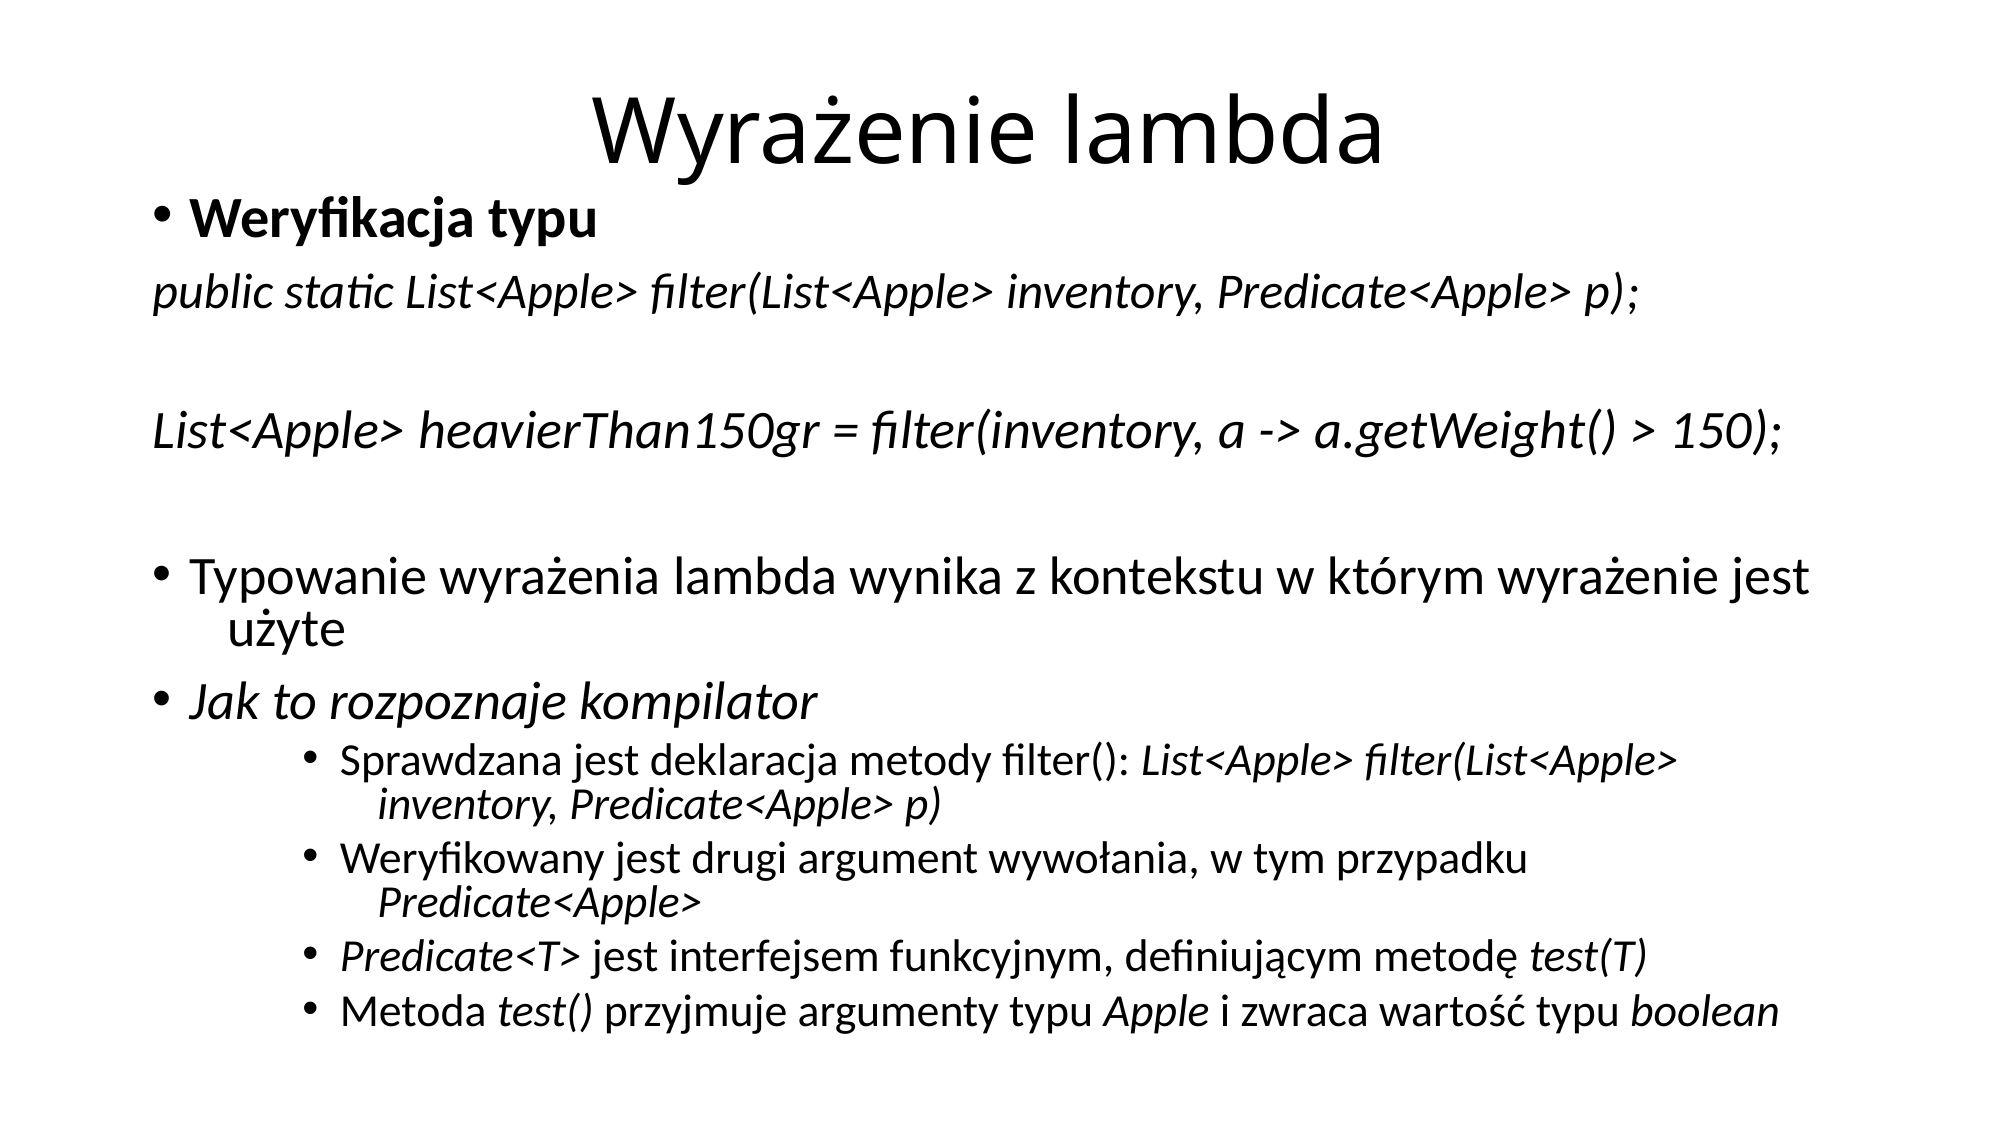

# Wyrażenie lambda
Weryfikacja typu
public static List<Apple> filter(List<Apple> inventory, Predicate<Apple> p);
List<Apple> heavierThan150gr = filter(inventory, a -> a.getWeight() > 150);
Typowanie wyrażenia lambda wynika z kontekstu w którym wyrażenie jest użyte
Jak to rozpoznaje kompilator
Sprawdzana jest deklaracja metody filter(): List<Apple> filter(List<Apple> inventory, Predicate<Apple> p)
Weryfikowany jest drugi argument wywołania, w tym przypadku Predicate<Apple>
Predicate<T> jest interfejsem funkcyjnym, definiującym metodę test(T)
Metoda test() przyjmuje argumenty typu Apple i zwraca wartość typu boolean